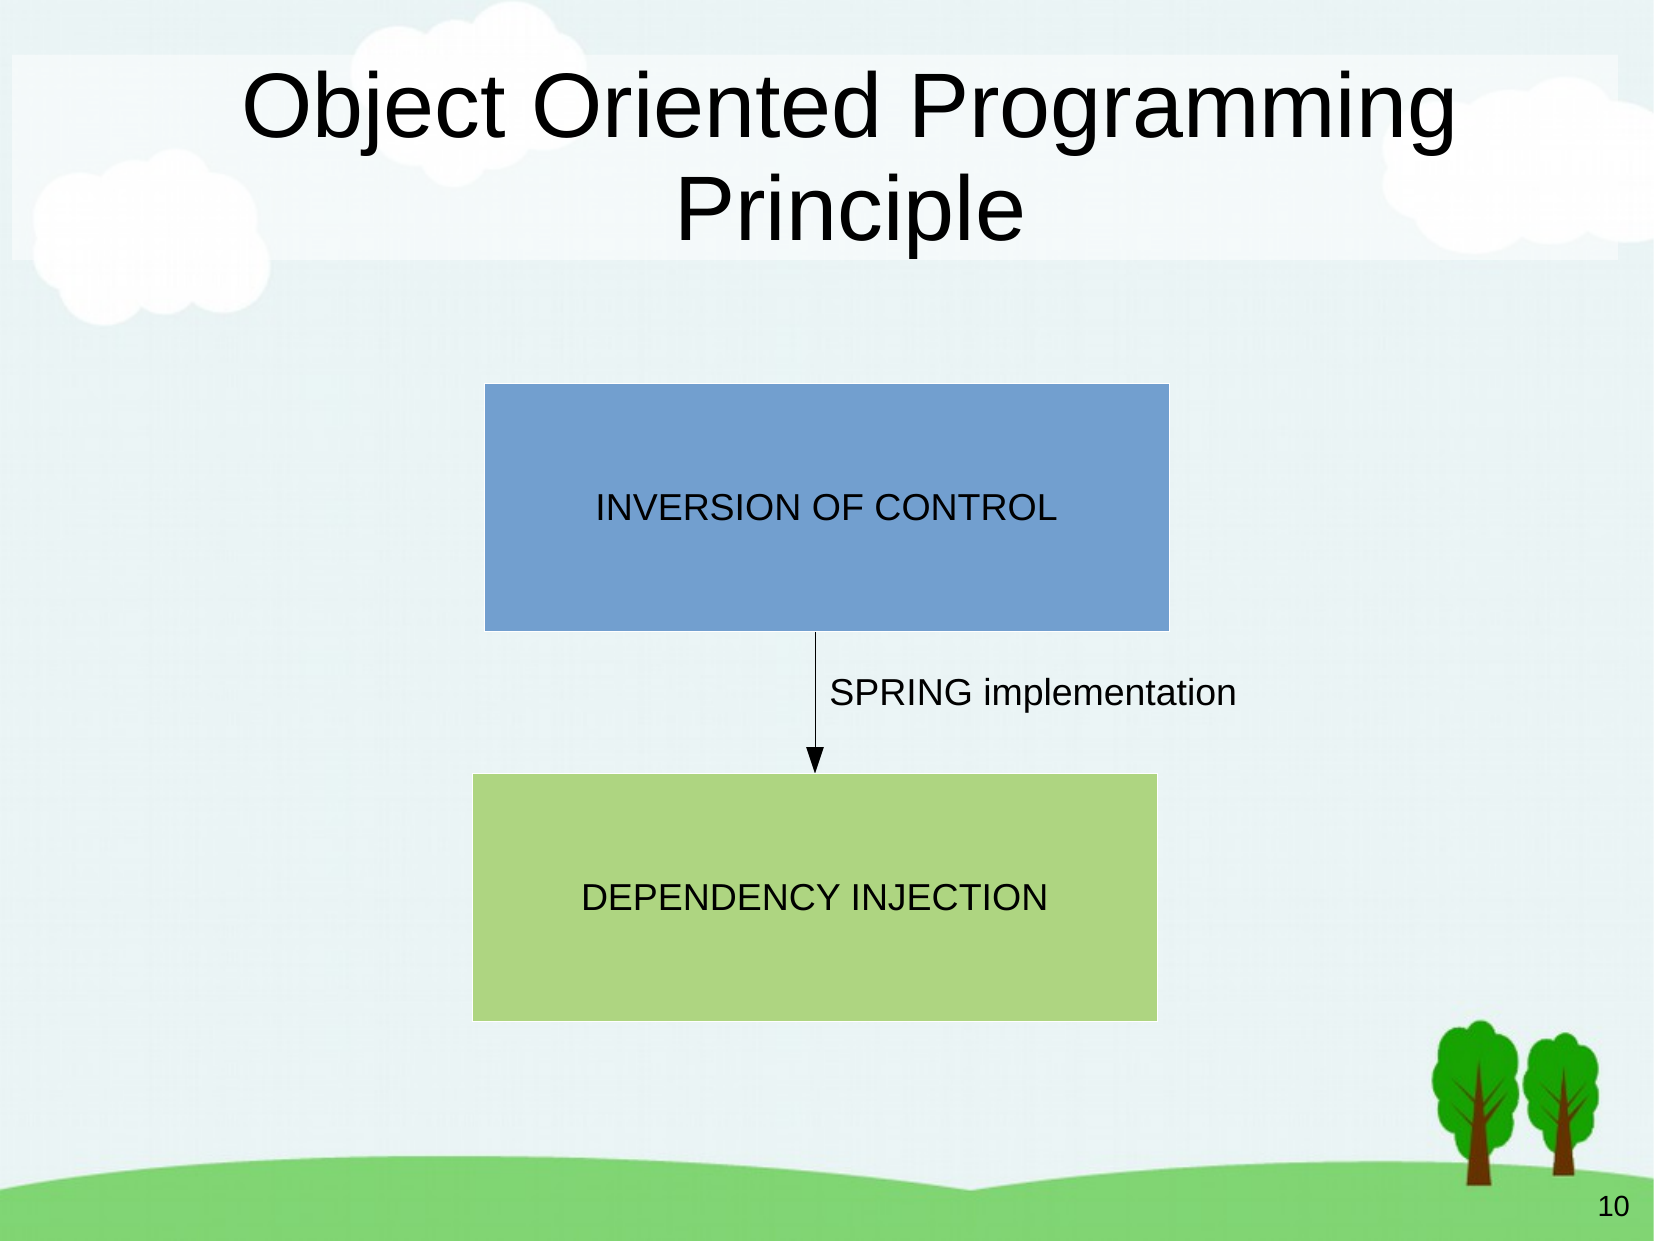

# Object Oriented Programming Principle
INVERSION OF CONTROL
SPRING implementation
DEPENDENCY INJECTION
10